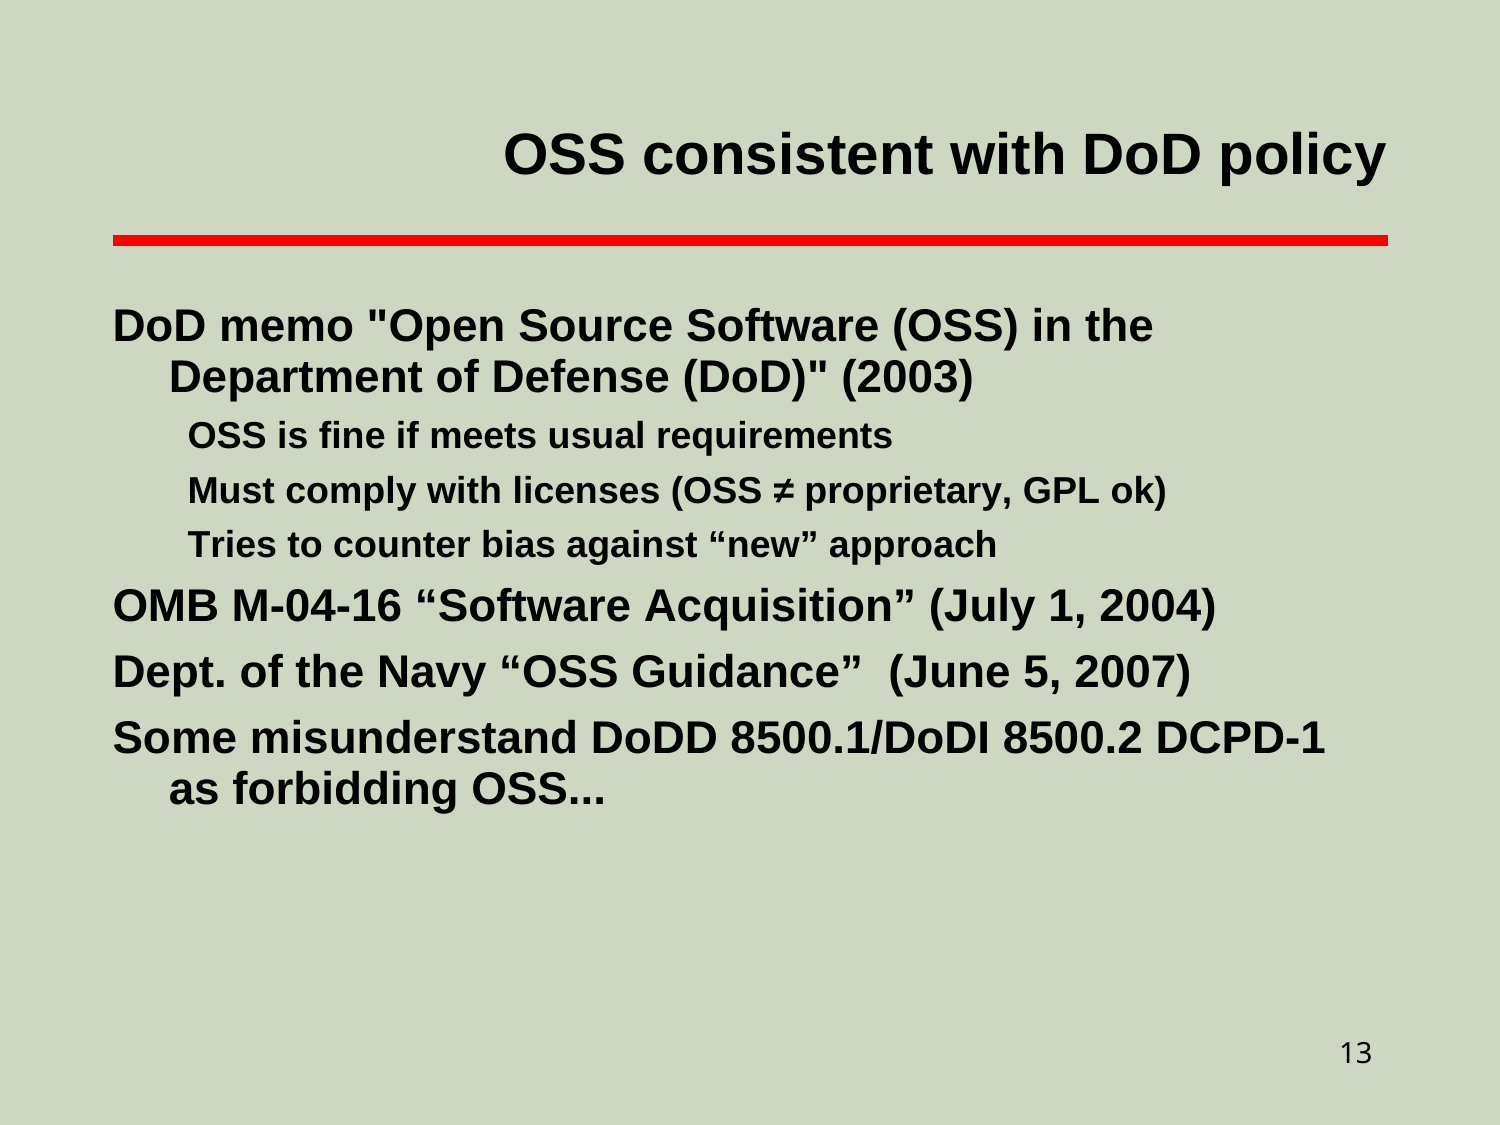

# OSS consistent with DoD policy
DoD memo "Open Source Software (OSS) in the Department of Defense (DoD)" (2003)
OSS is fine if meets usual requirements
Must comply with licenses (OSS ≠ proprietary, GPL ok)
Tries to counter bias against “new” approach
OMB M-04-16 “Software Acquisition” (July 1, 2004)
Dept. of the Navy “OSS Guidance” (June 5, 2007)
Some misunderstand DoDD 8500.1/DoDI 8500.2 DCPD-1 as forbidding OSS...